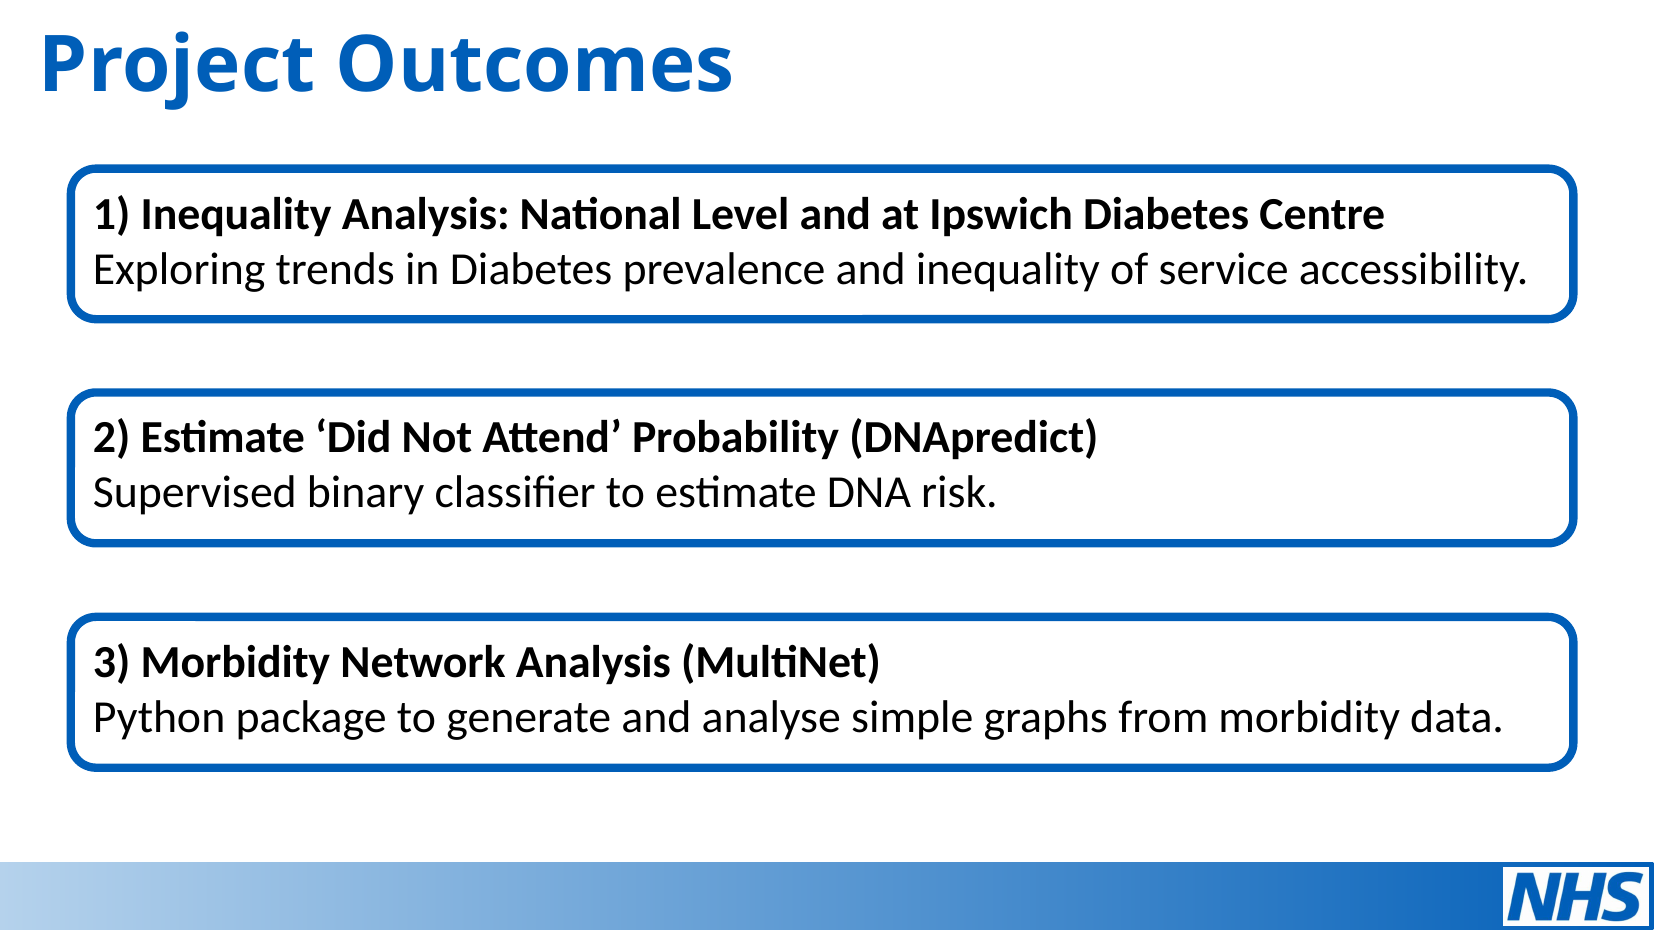

Project Outcomes
1) Inequality Analysis: National Level and at Ipswich Diabetes Centre
Exploring trends in Diabetes prevalence and inequality of service accessibility.
2) Estimate ‘Did Not Attend’ Probability (DNApredict)
Supervised binary classifier to estimate DNA risk.
3) Morbidity Network Analysis (MultiNet)
Python package to generate and analyse simple graphs from morbidity data.